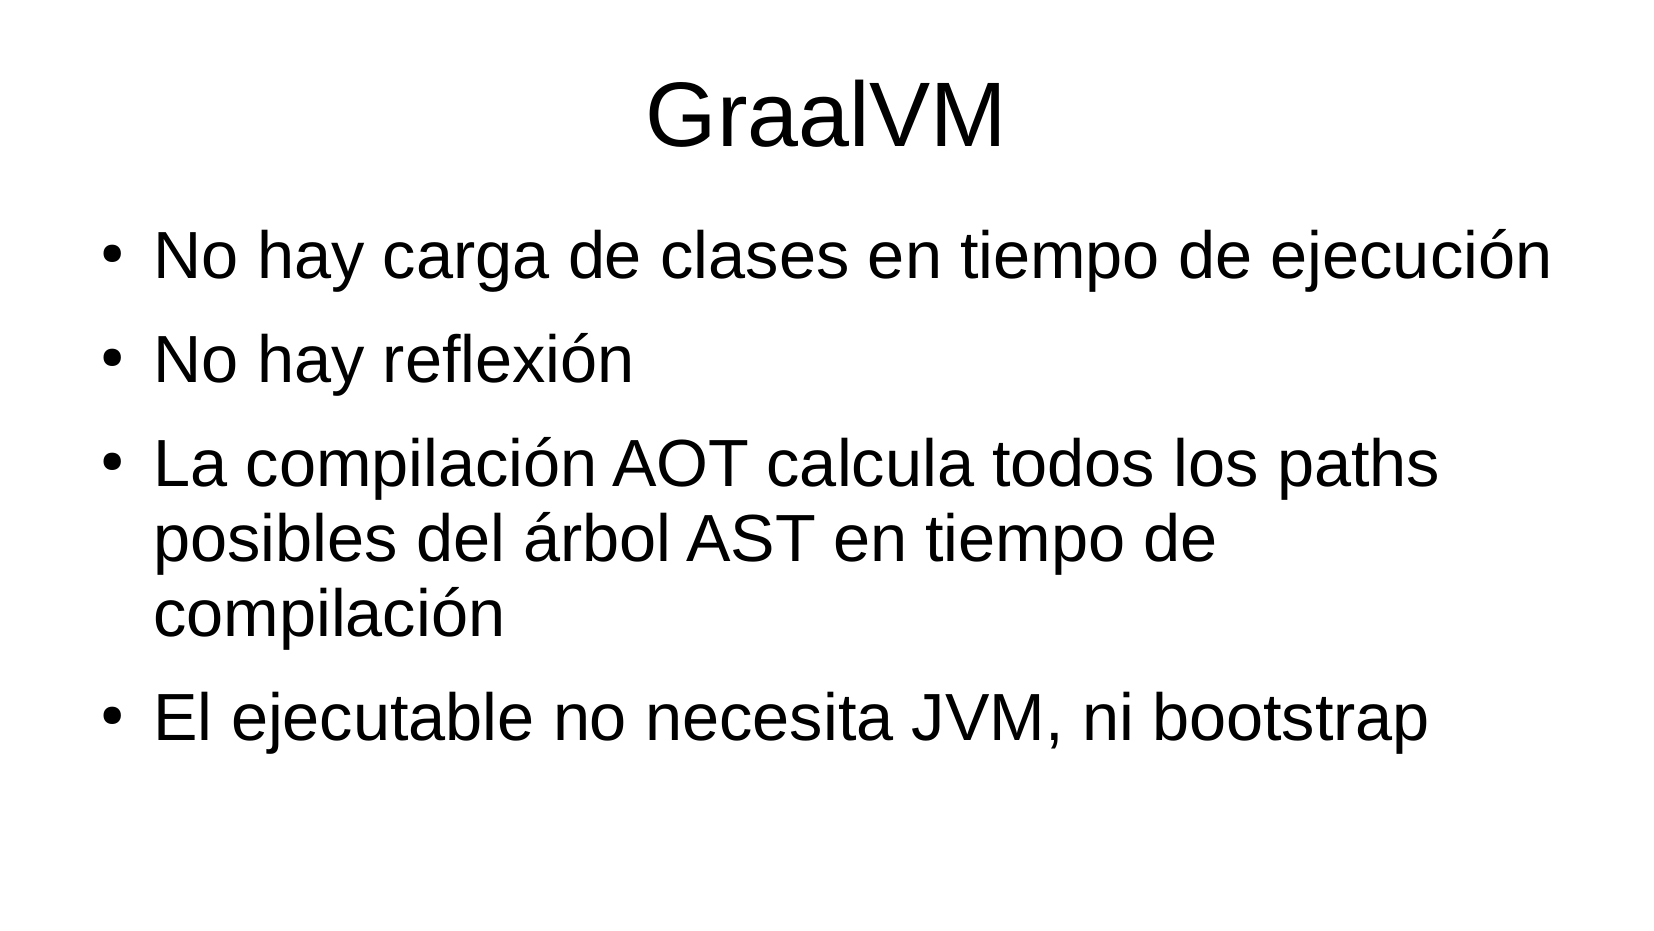

# GraalVM
No hay carga de clases en tiempo de ejecución
No hay reflexión
La compilación AOT calcula todos los paths posibles del árbol AST en tiempo de compilación
El ejecutable no necesita JVM, ni bootstrap